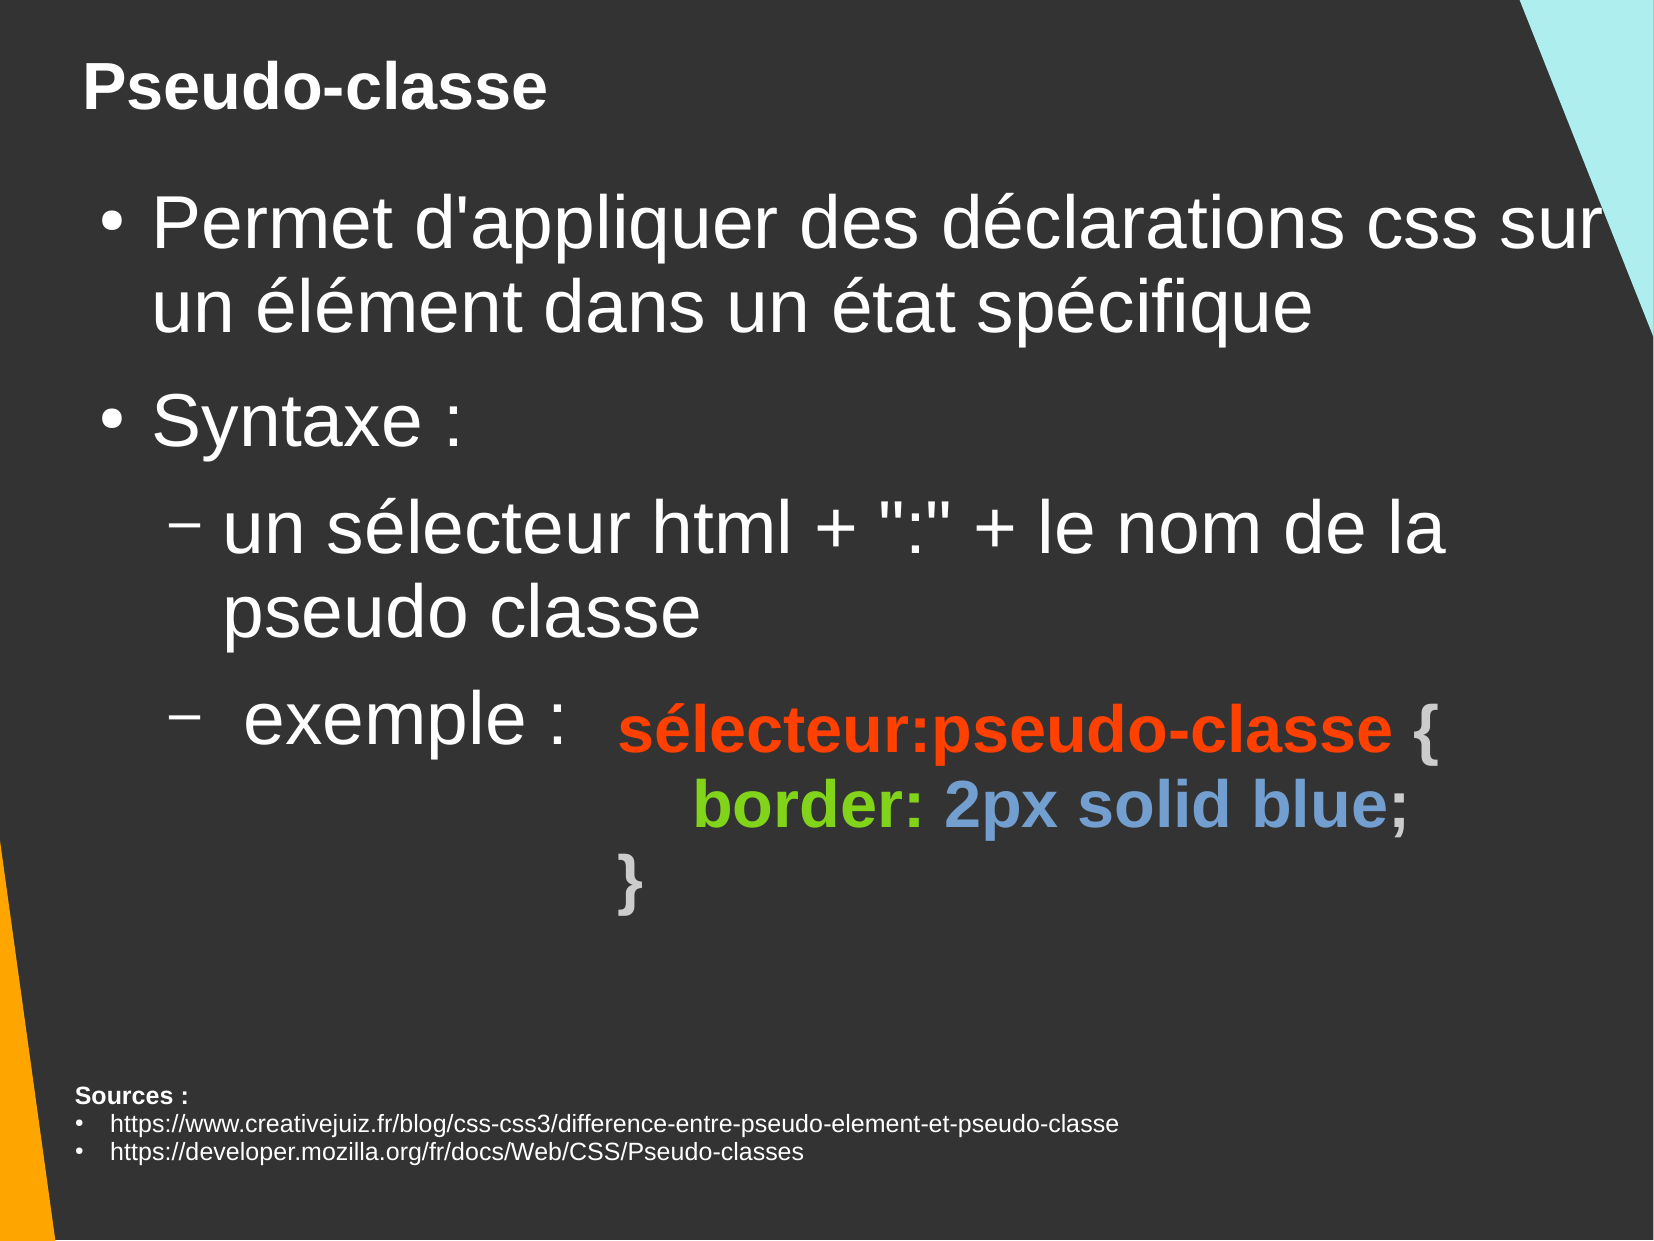

# Pseudo-classe
Permet d'appliquer des déclarations css sur un élément dans un état spécifique
Syntaxe :
un sélecteur html + ":" + le nom de la pseudo classe
 exemple :
sélecteur:pseudo-classe {
	border: 2px solid blue;
}
Sources :
https://www.creativejuiz.fr/blog/css-css3/difference-entre-pseudo-element-et-pseudo-classe
https://developer.mozilla.org/fr/docs/Web/CSS/Pseudo-classes